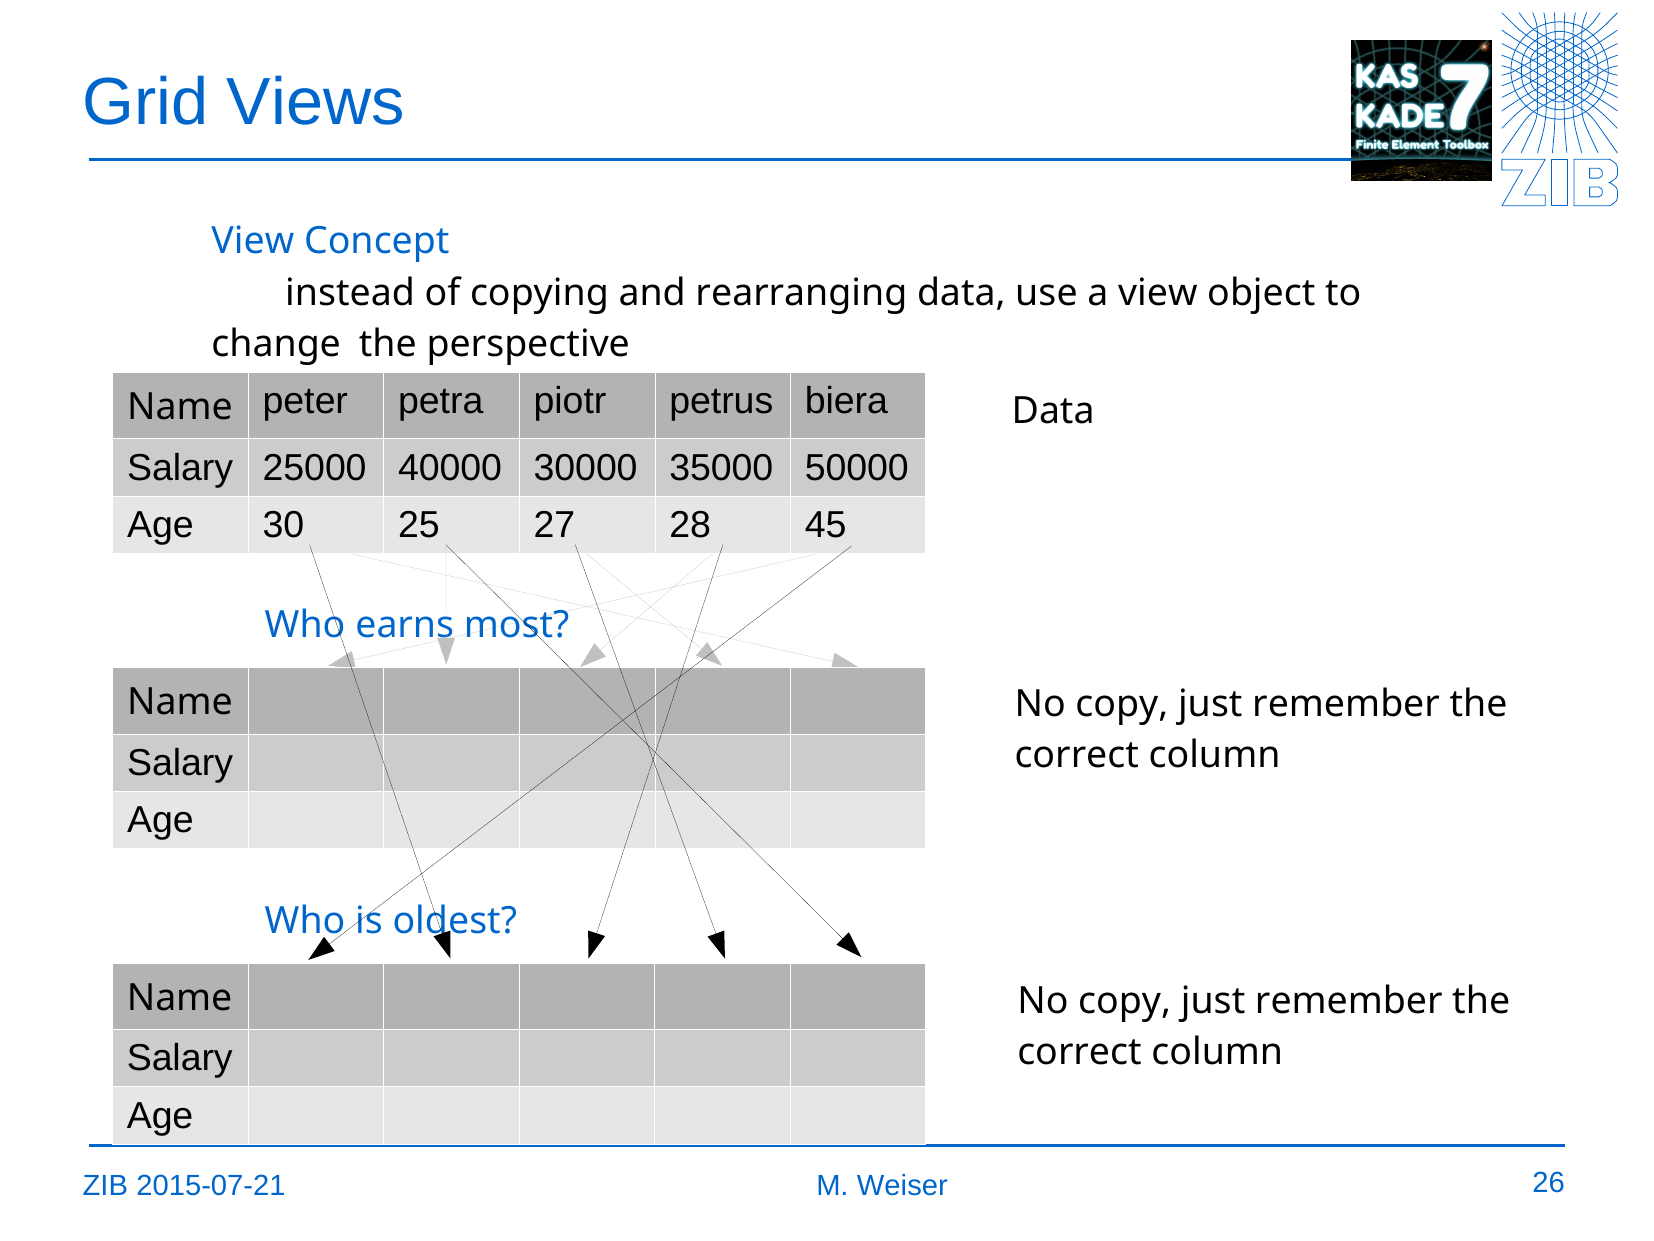

# Grid Views
View Concept
	instead of copying and rearranging data, use a view object to change 	the perspective
| Name | peter | petra | piotr | petrus | biera |
| --- | --- | --- | --- | --- | --- |
| Salary | 25000 | 40000 | 30000 | 35000 | 50000 |
| Age | 30 | 25 | 27 | 28 | 45 |
	Data
Who earns most?
| Name | | | | | |
| --- | --- | --- | --- | --- | --- |
| Salary | | | | | |
| Age | | | | | |
	No copy, just remember the 		correct column
Who is oldest?
| Name | | | | | |
| --- | --- | --- | --- | --- | --- |
| Salary | | | | | |
| Age | | | | | |
	No copy, just remember the 		correct column
26
ZIB 2015-07-21
M. Weiser